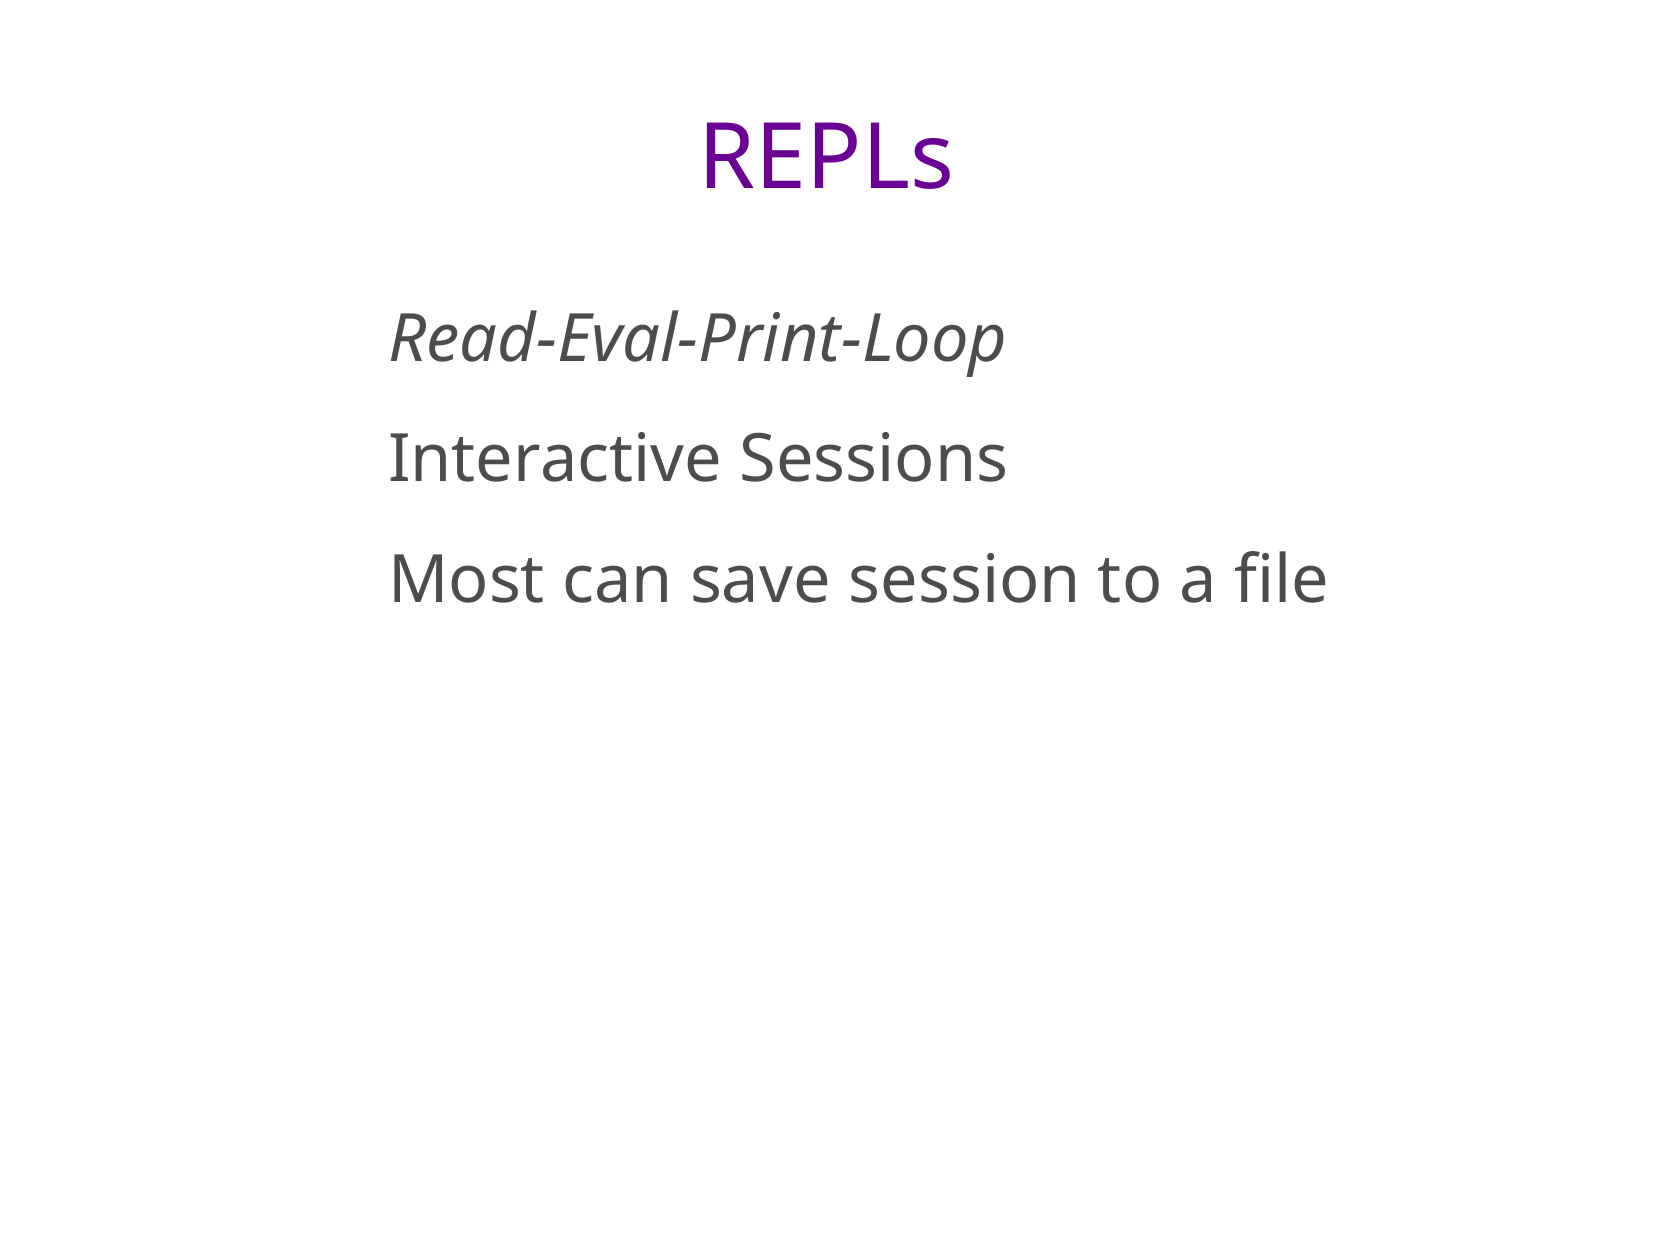

# REPLs
Read-Eval-Print-Loop
Interactive Sessions
Most can save session to a file